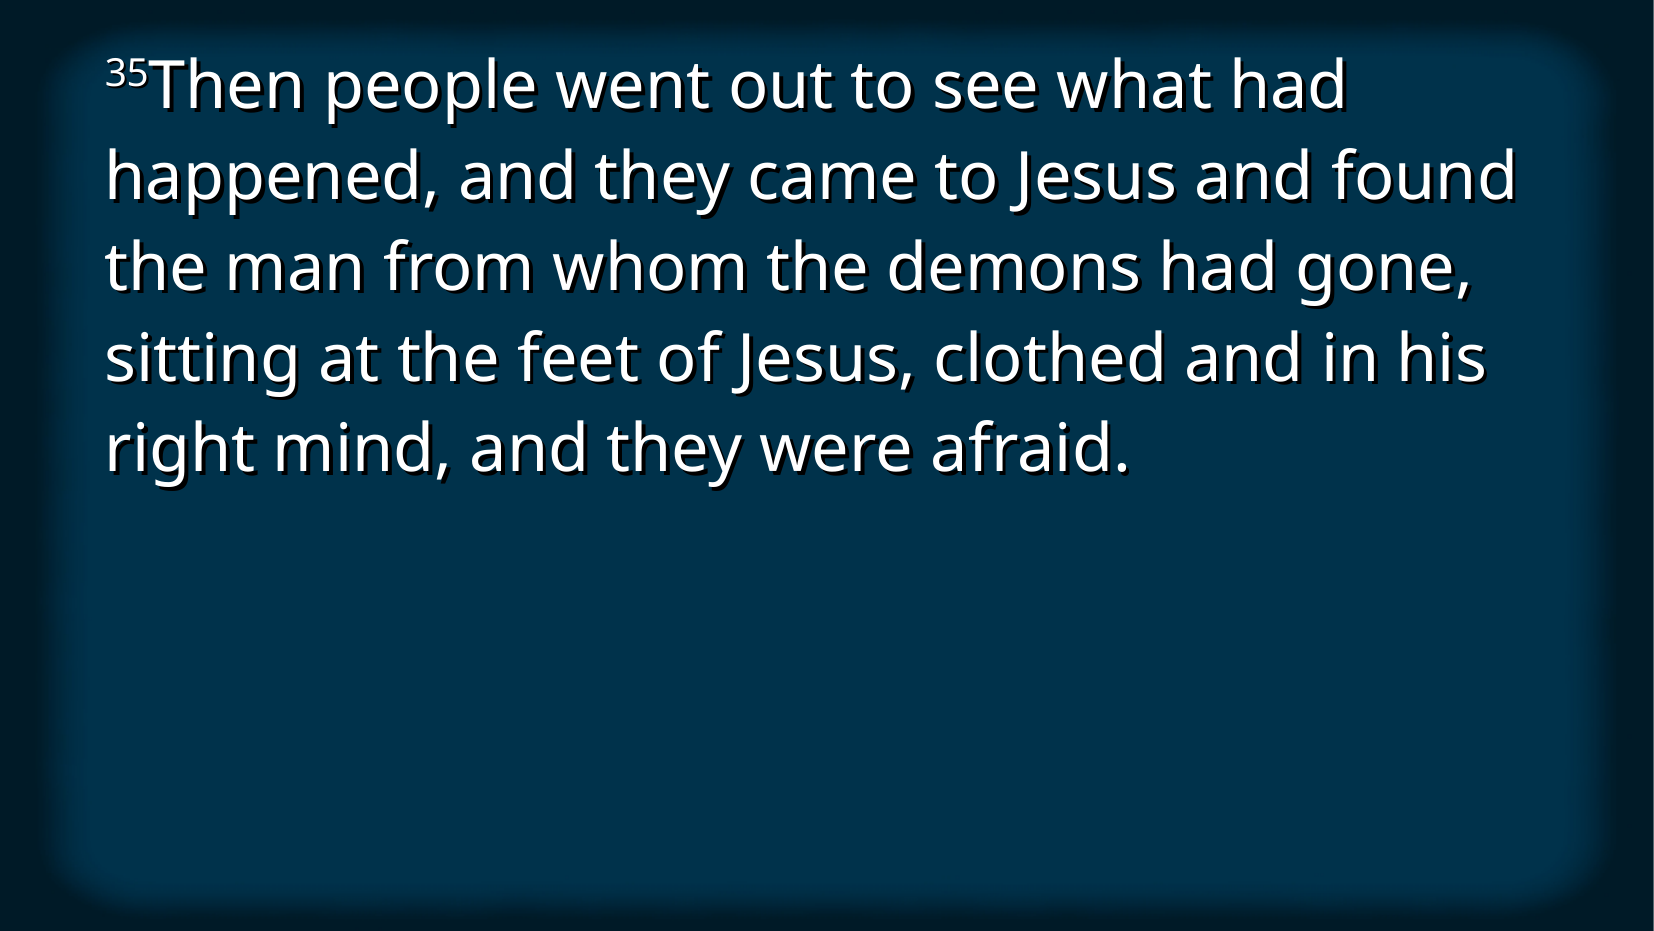

35Then people went out to see what had happened, and they came to Jesus and found the man from whom the demons had gone, sitting at the feet of Jesus, clothed and in his right mind, and they were afraid.